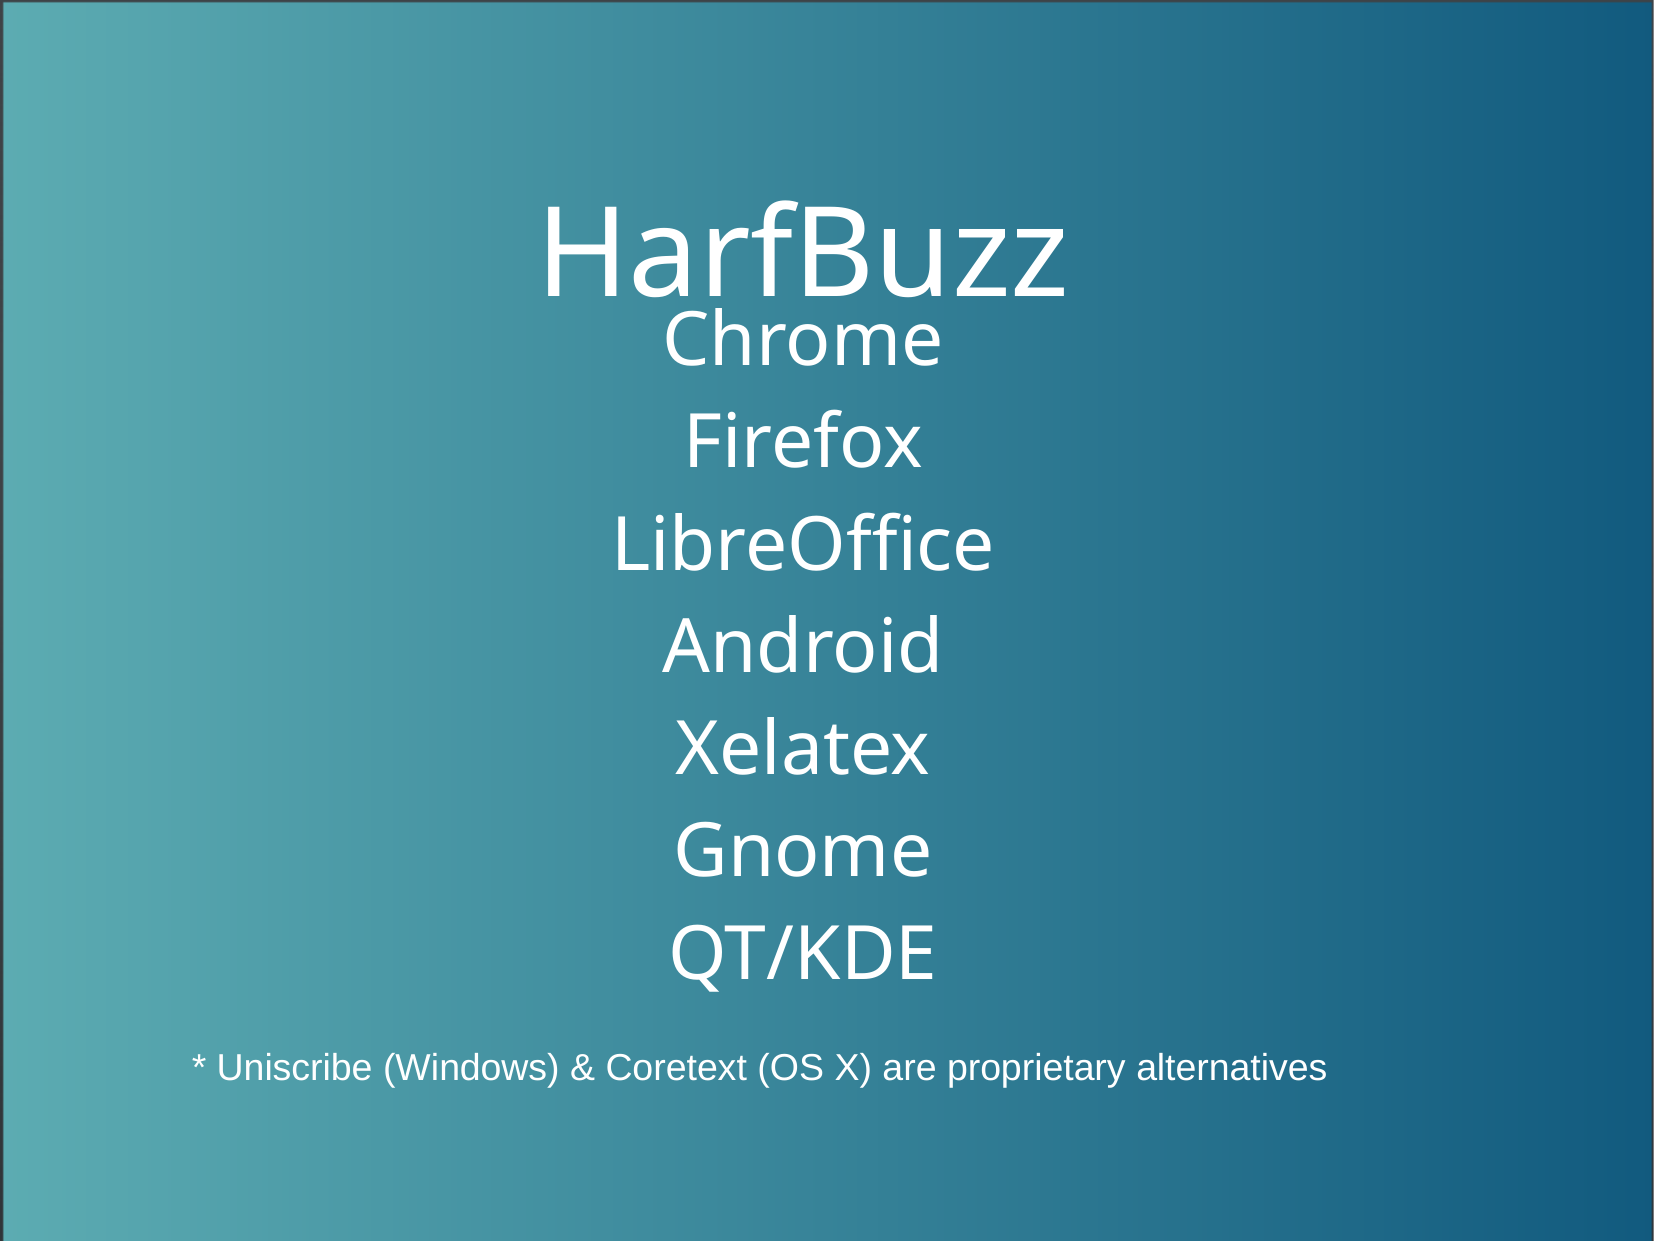

# HarfBuzz
Chrome
Firefox
LibreOffice
Android
Xelatex
Gnome
QT/KDE
* Uniscribe (Windows) & Coretext (OS X) are proprietary alternatives